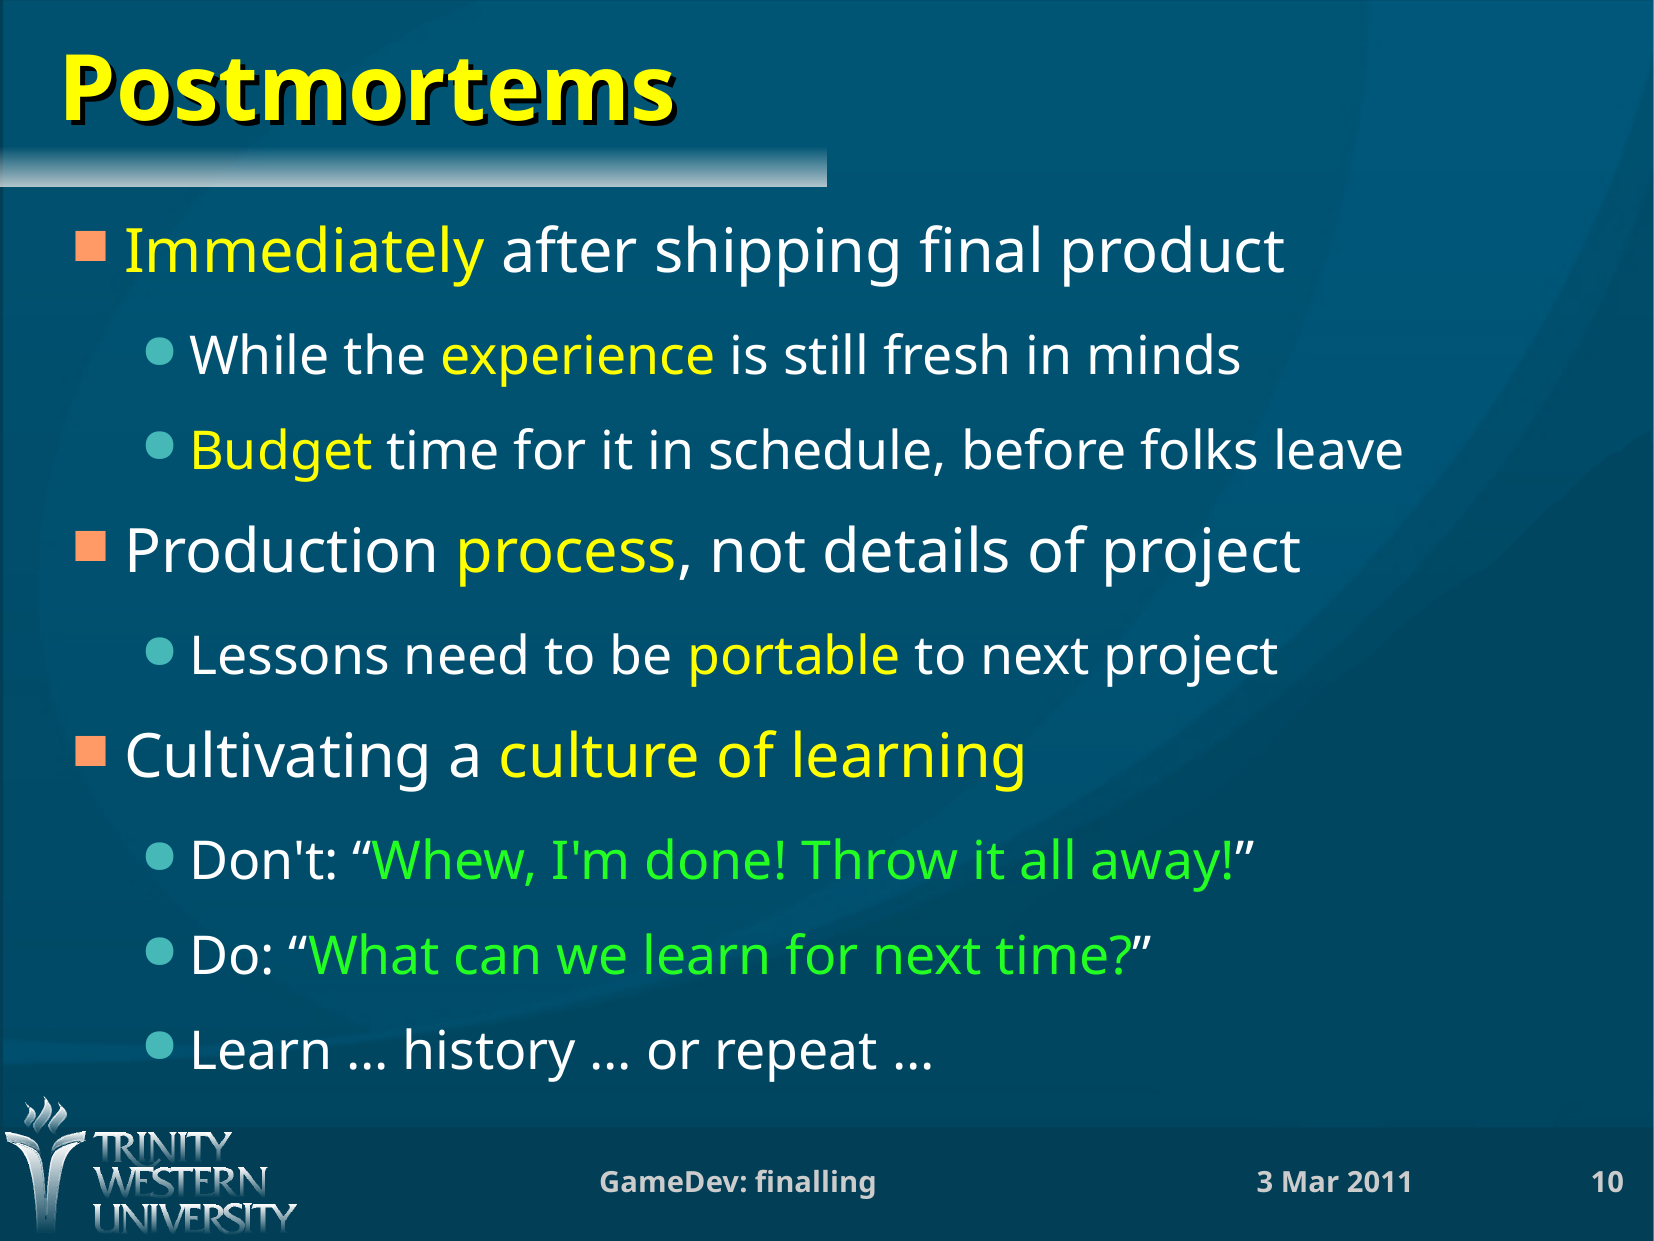

# Postmortems
Immediately after shipping final product
While the experience is still fresh in minds
Budget time for it in schedule, before folks leave
Production process, not details of project
Lessons need to be portable to next project
Cultivating a culture of learning
Don't: “Whew, I'm done! Throw it all away!”
Do: “What can we learn for next time?”
Learn … history … or repeat …
GameDev: finalling
3 Mar 2011
10